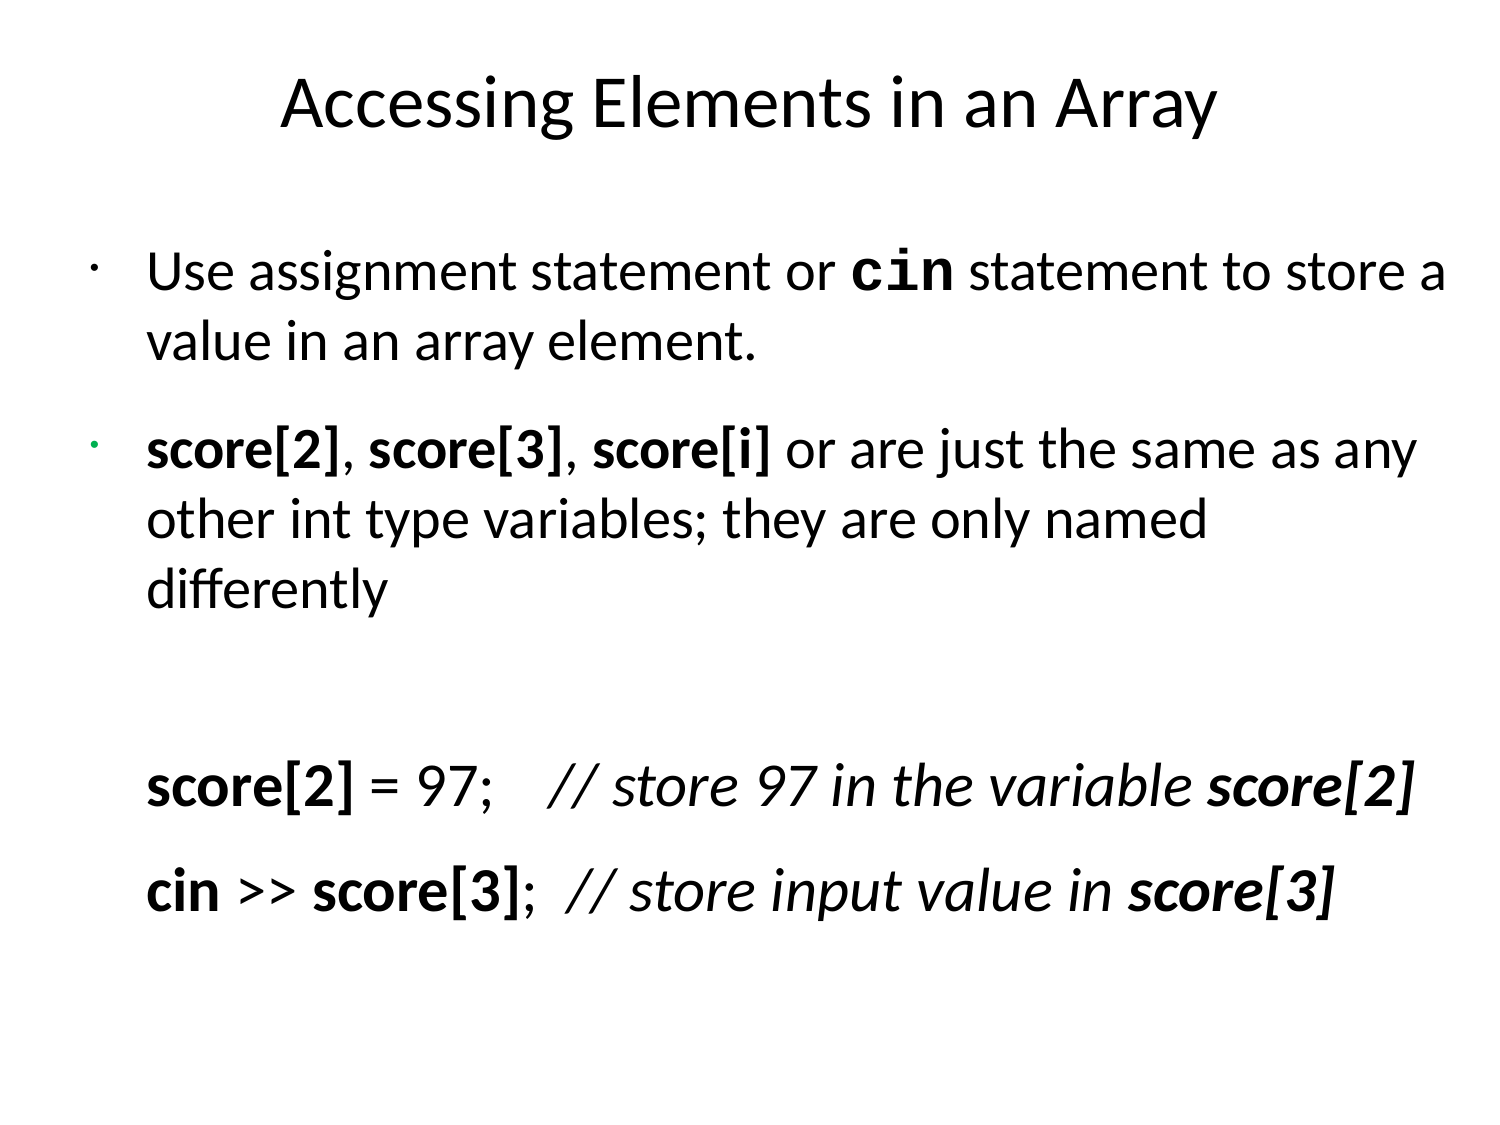

# Accessing Elements in an Array
Use assignment statement or cin statement to store a value in an array element.
score[2], score[3], score[i] or are just the same as any other int type variables; they are only named differently
	score[2] = 97;	// store 97 in the variable score[2]
	cin >> score[3]; // store input value in score[3]